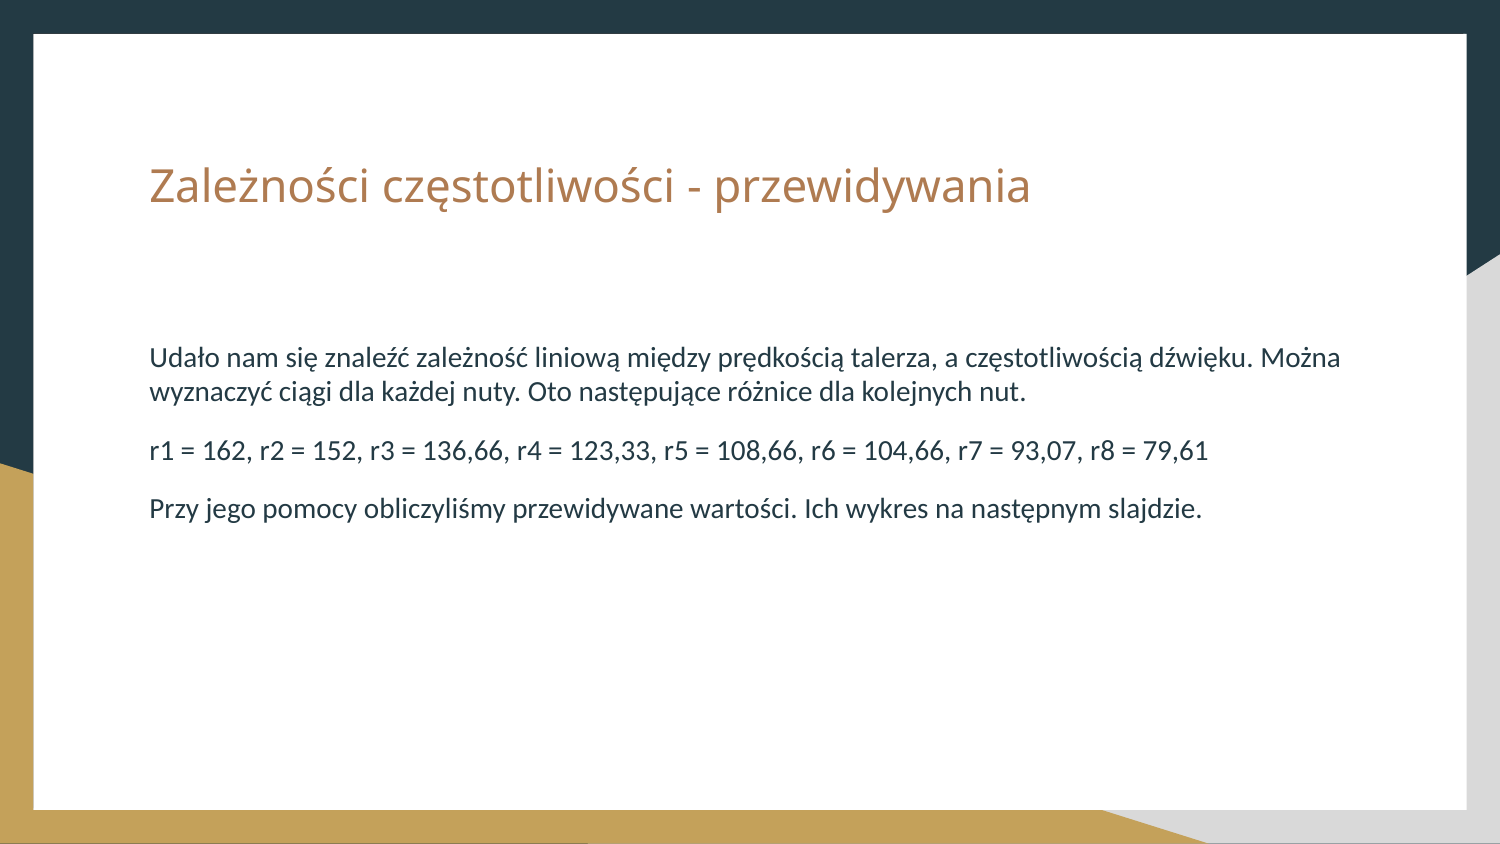

# Zależności częstotliwości - przewidywania
Udało nam się znaleźć zależność liniową między prędkością talerza, a częstotliwością dźwięku. Można wyznaczyć ciągi dla każdej nuty. Oto następujące różnice dla kolejnych nut.
r1 = 162, r2 = 152, r3 = 136,66, r4 = 123,33, r5 = 108,66, r6 = 104,66, r7 = 93,07, r8 = 79,61
Przy jego pomocy obliczyliśmy przewidywane wartości. Ich wykres na następnym slajdzie.